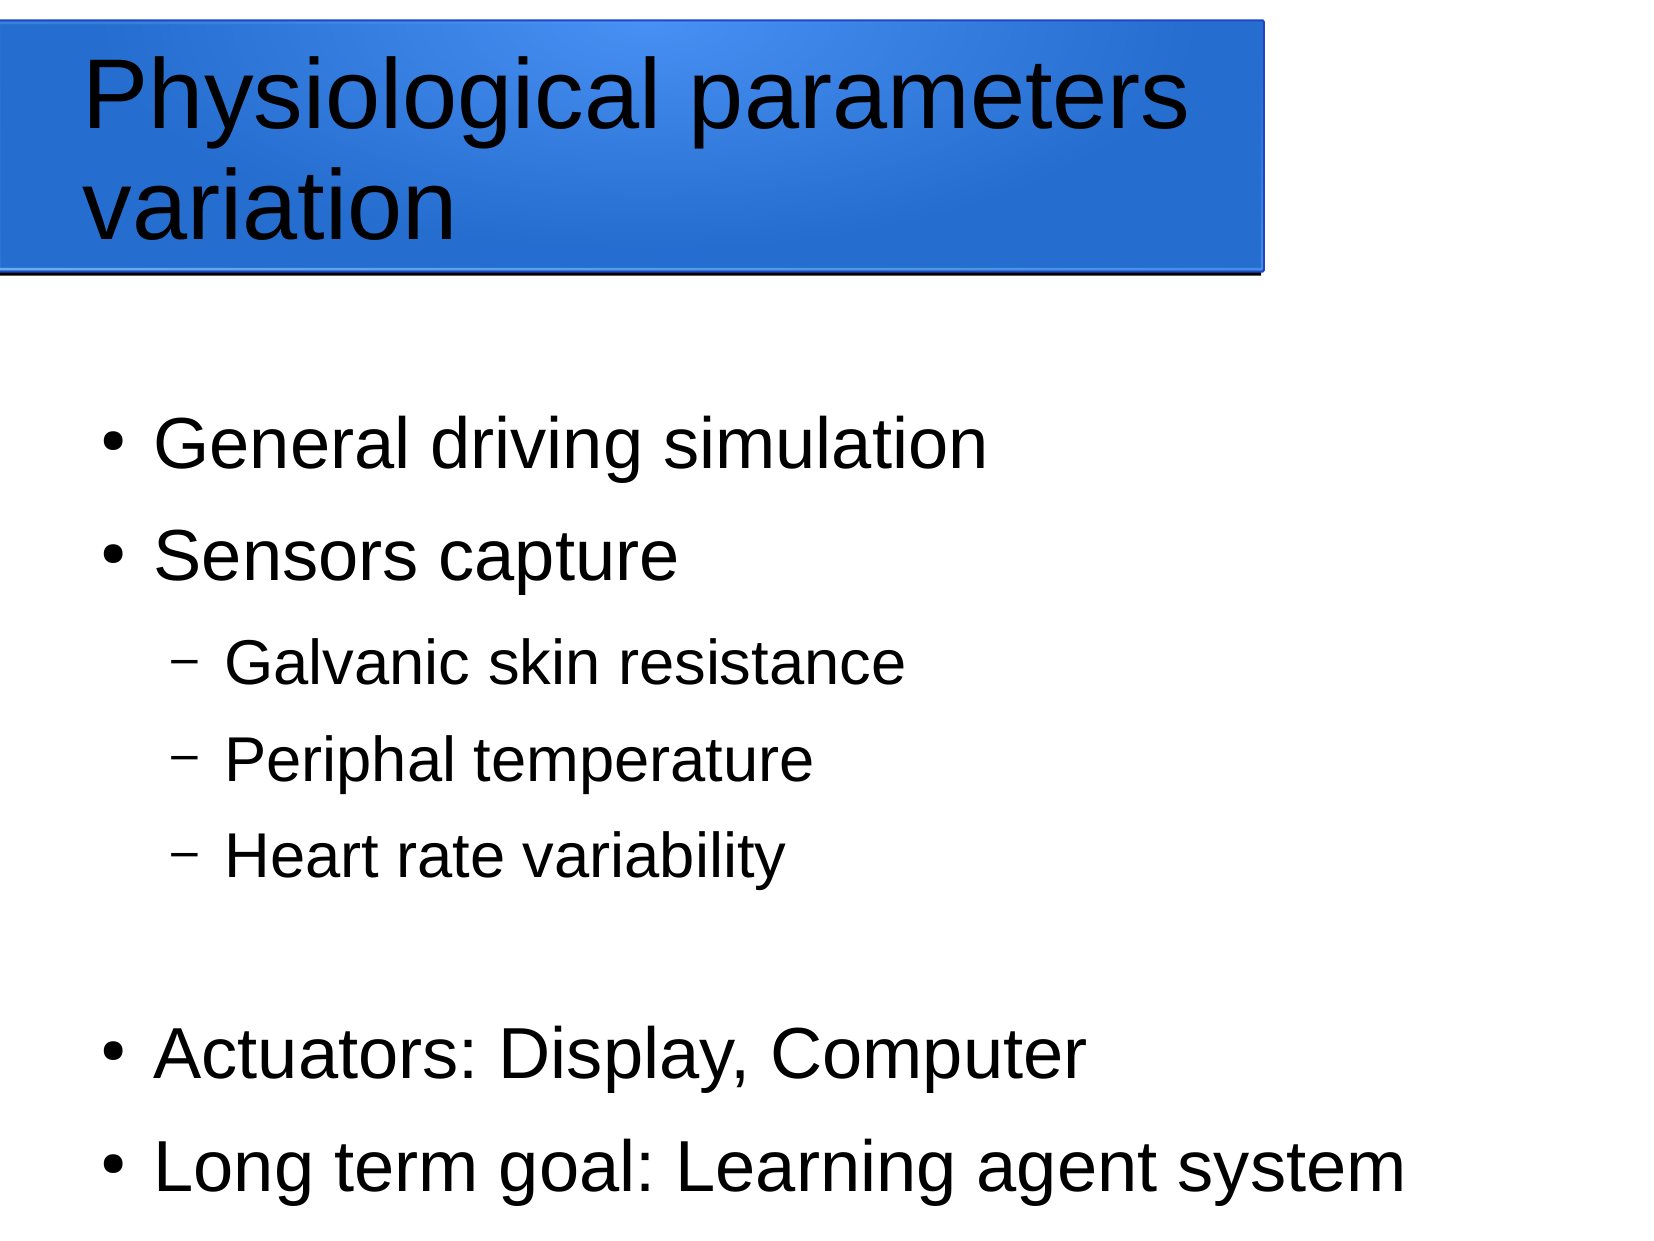

# Physiological parameters variation
General driving simulation
Sensors capture
Galvanic skin resistance
Periphal temperature
Heart rate variability
Actuators: Display, Computer
Long term goal: Learning agent system